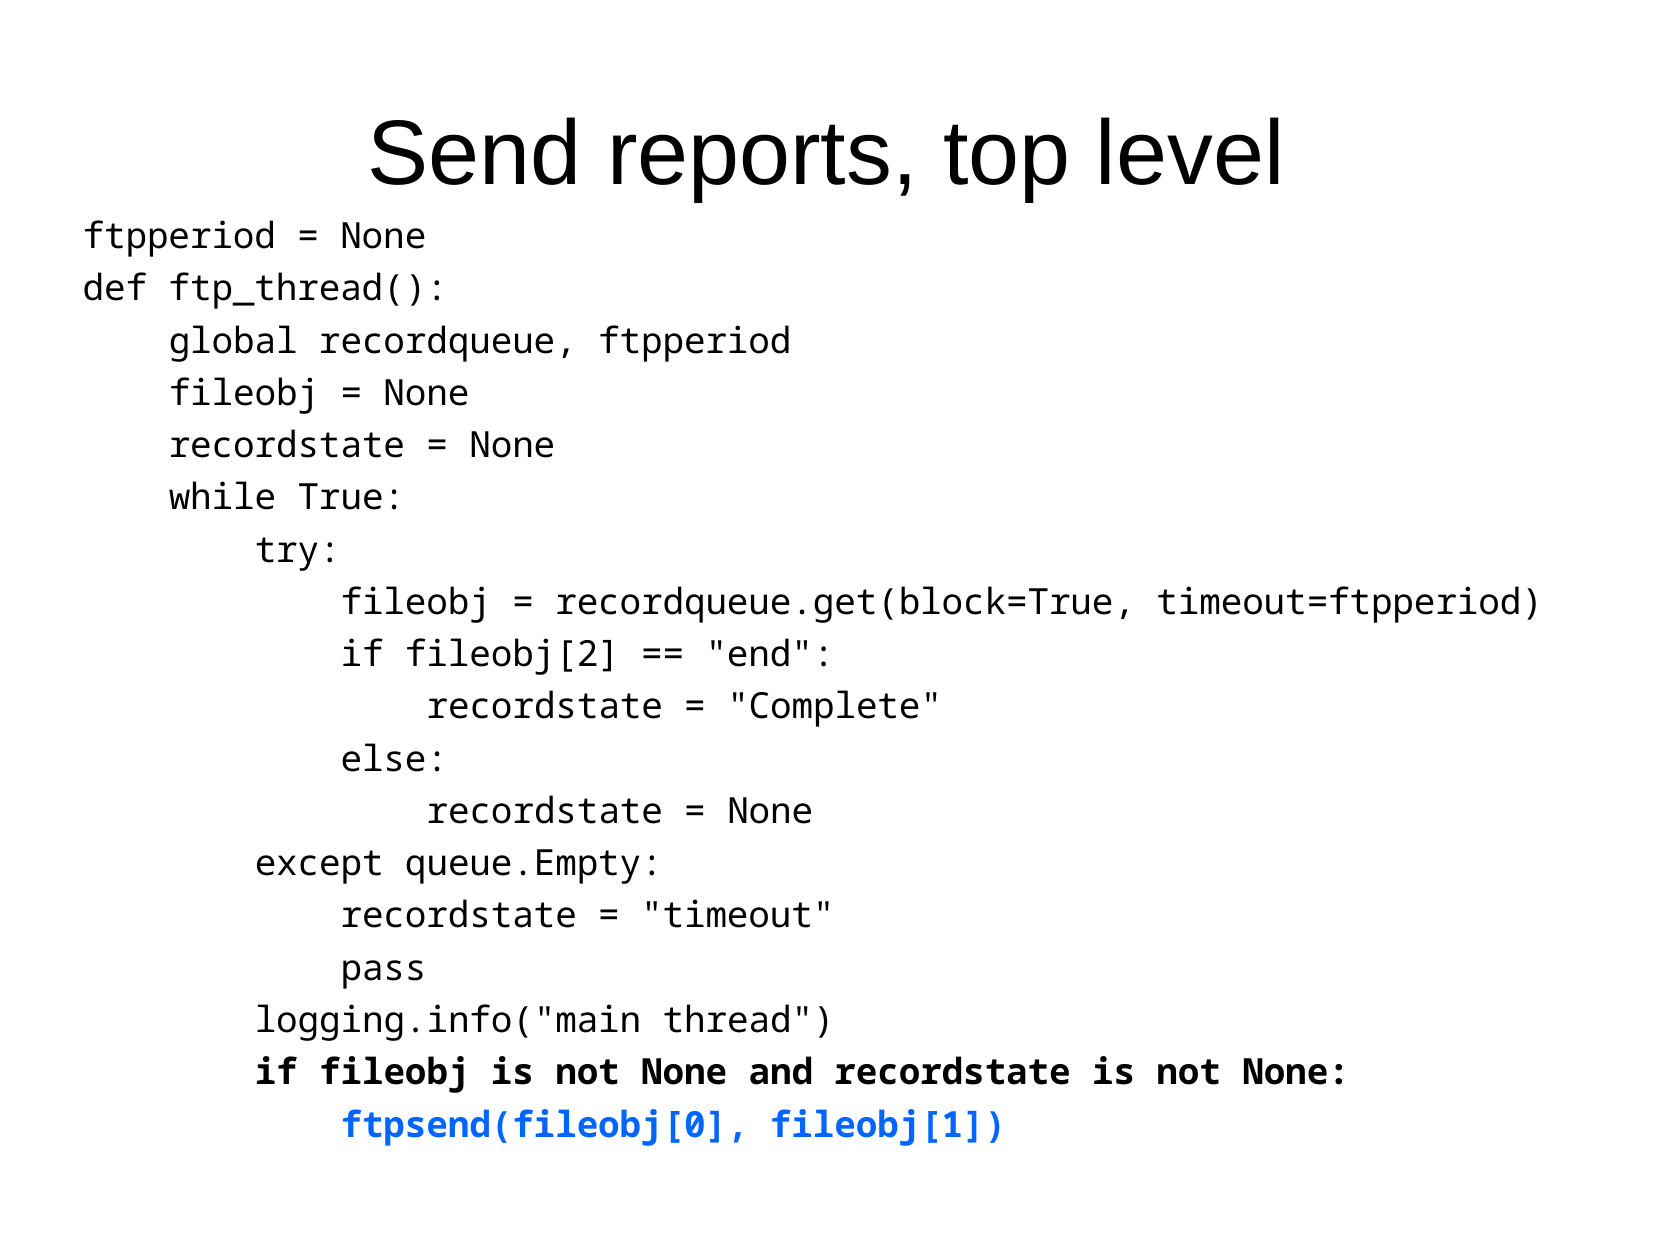

# Send reports, top level
ftpperiod = None
def ftp_thread():
 global recordqueue, ftpperiod
 fileobj = None
 recordstate = None
 while True:
 try:
 fileobj = recordqueue.get(block=True, timeout=ftpperiod)
 if fileobj[2] == "end":
 recordstate = "Complete"
 else:
 recordstate = None
 except queue.Empty:
 recordstate = "timeout"
 pass
 logging.info("main thread")
 if fileobj is not None and recordstate is not None:
 ftpsend(fileobj[0], fileobj[1])